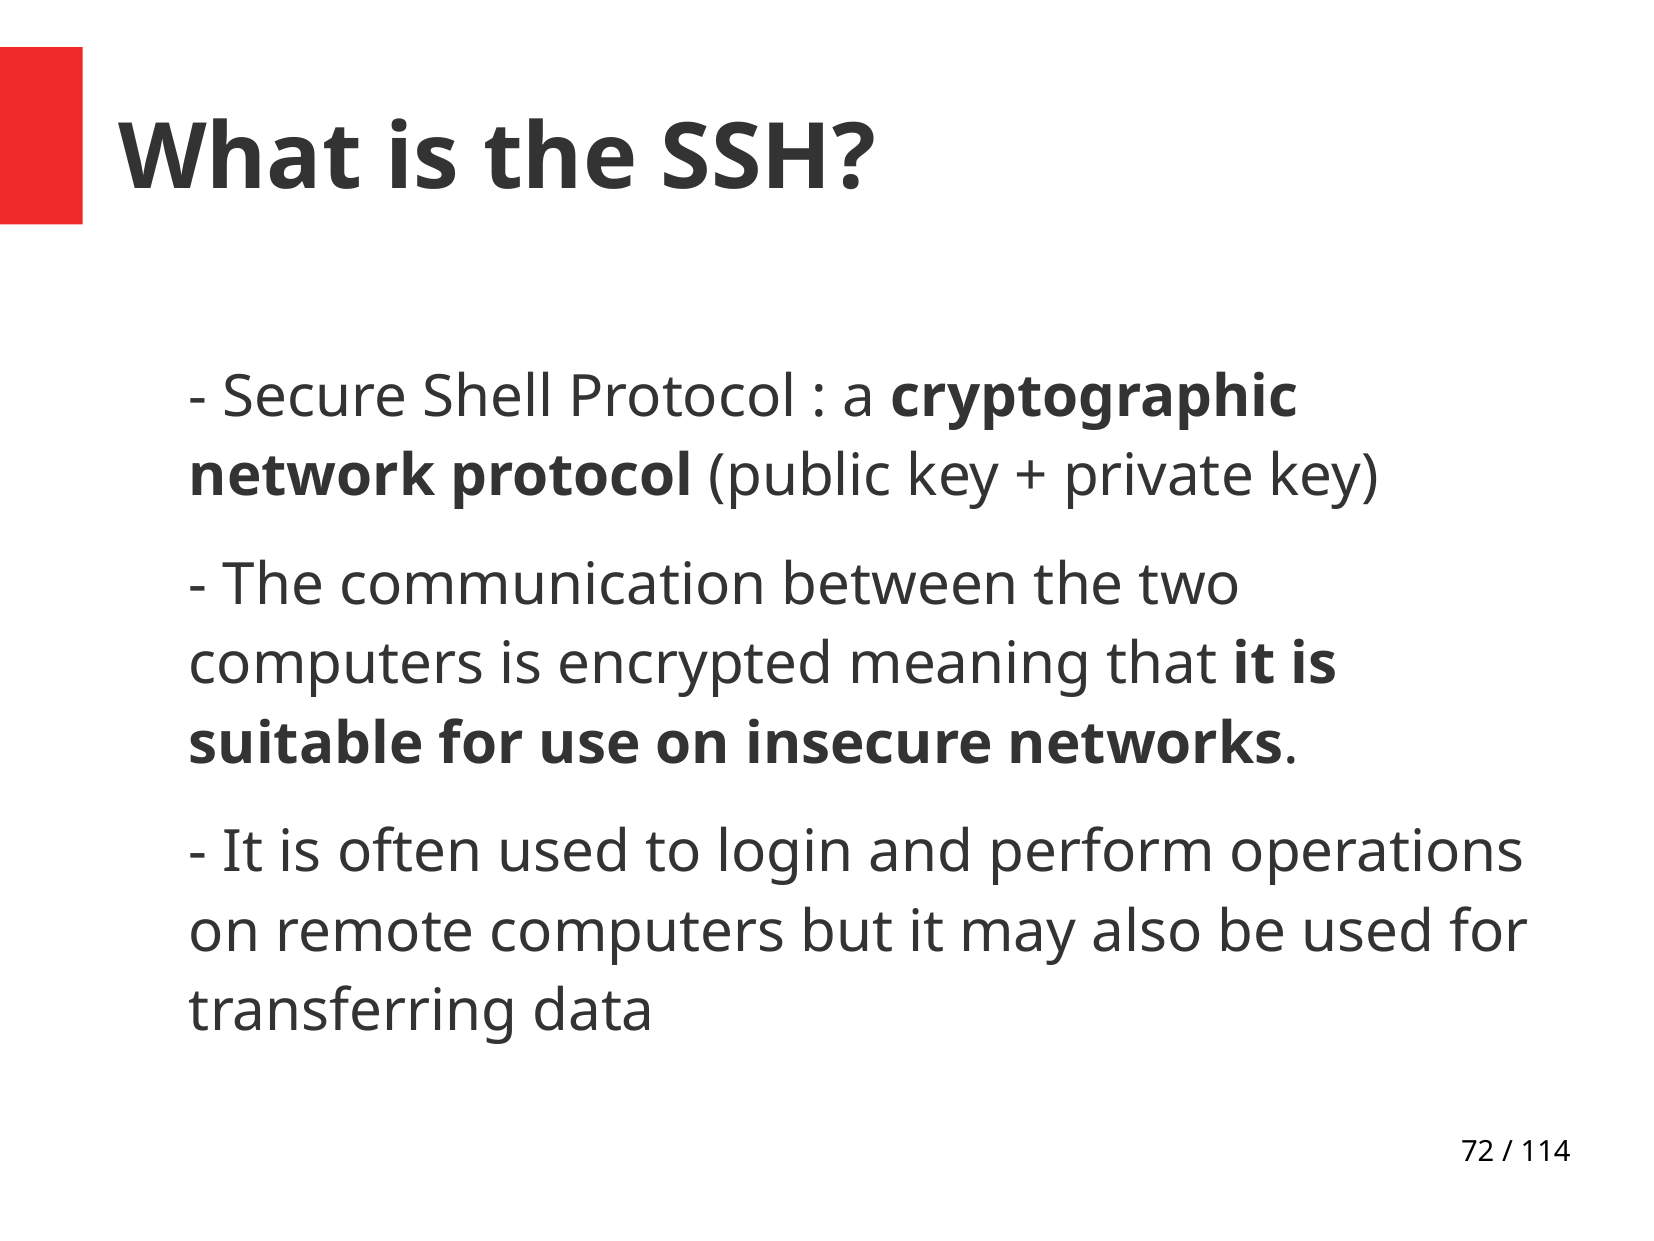

# What is the SSH?
- Secure Shell Protocol : a cryptographic network protocol (public key + private key)
- The communication between the two computers is encrypted meaning that it is suitable for use on insecure networks.
- It is often used to login and perform operations on remote computers but it may also be used for transferring data
72